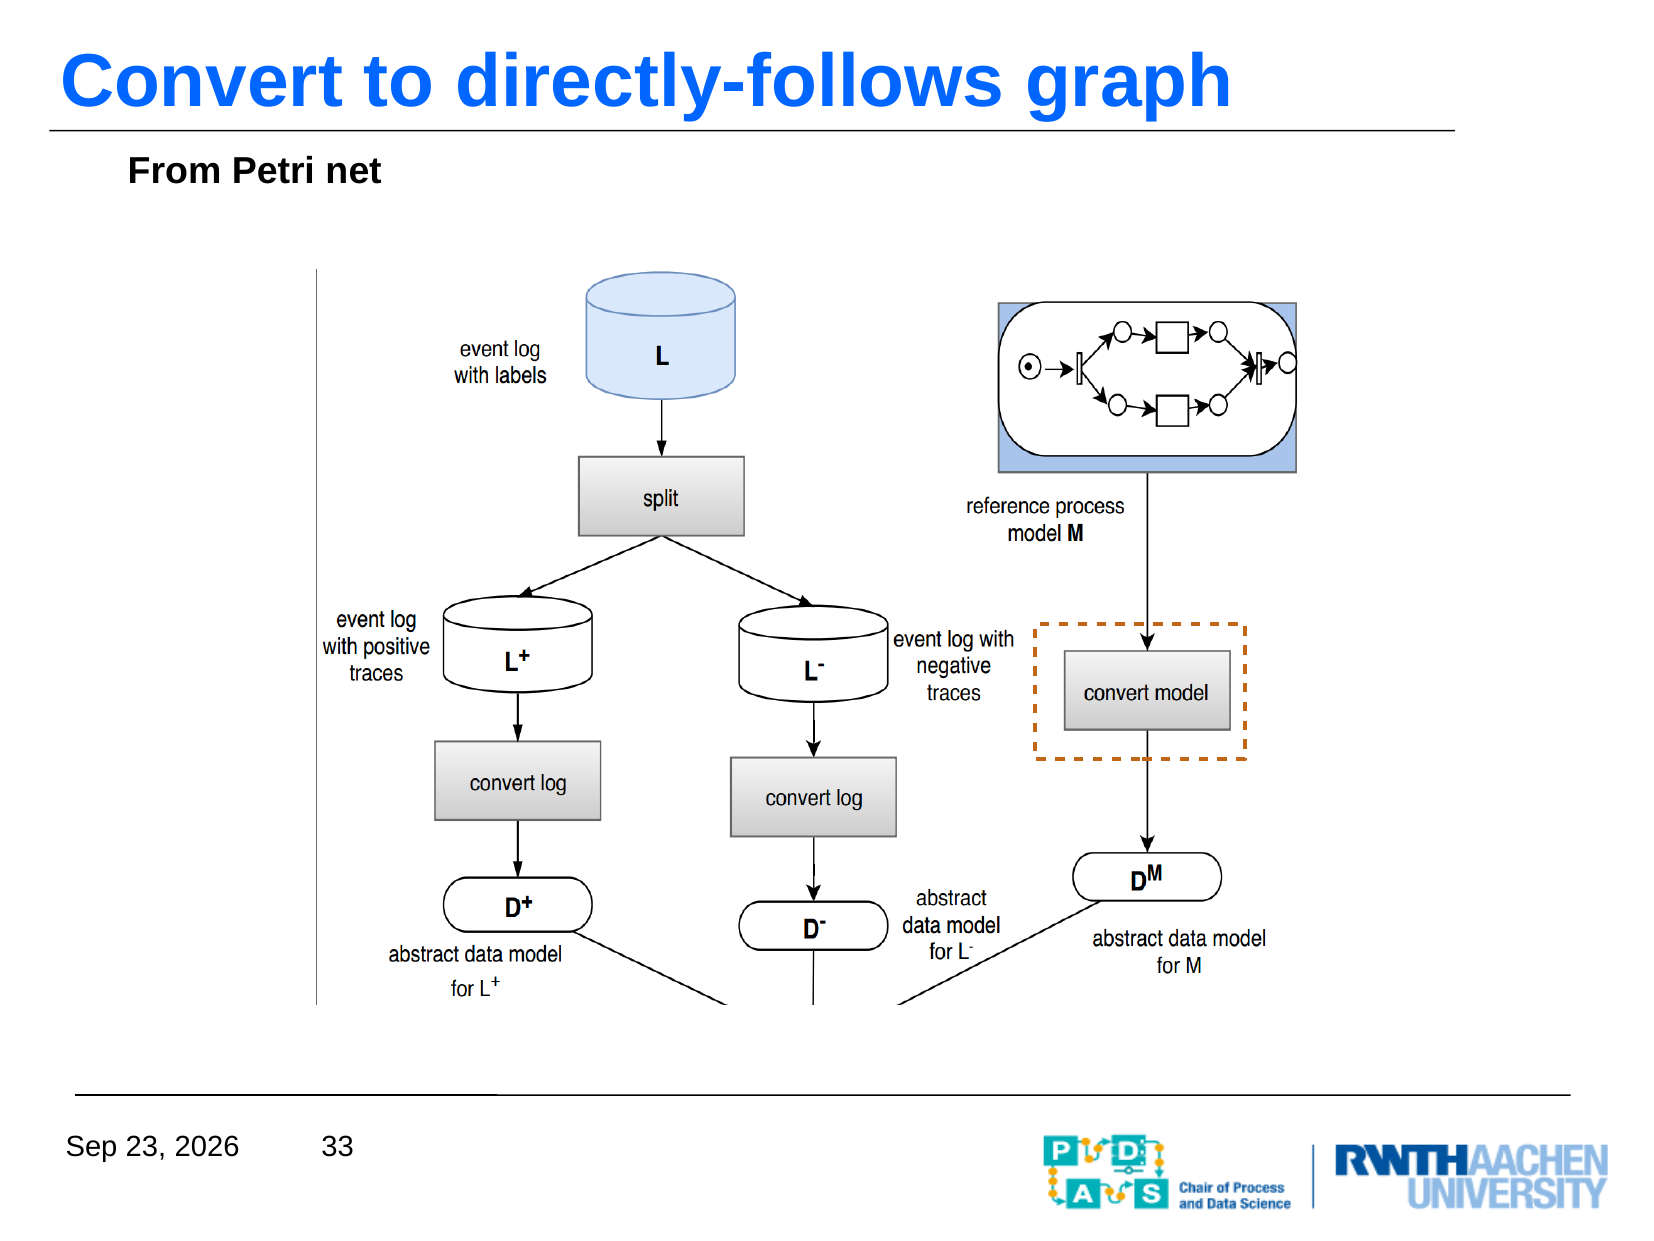

# Convert to directly-follows graph
From Petri net